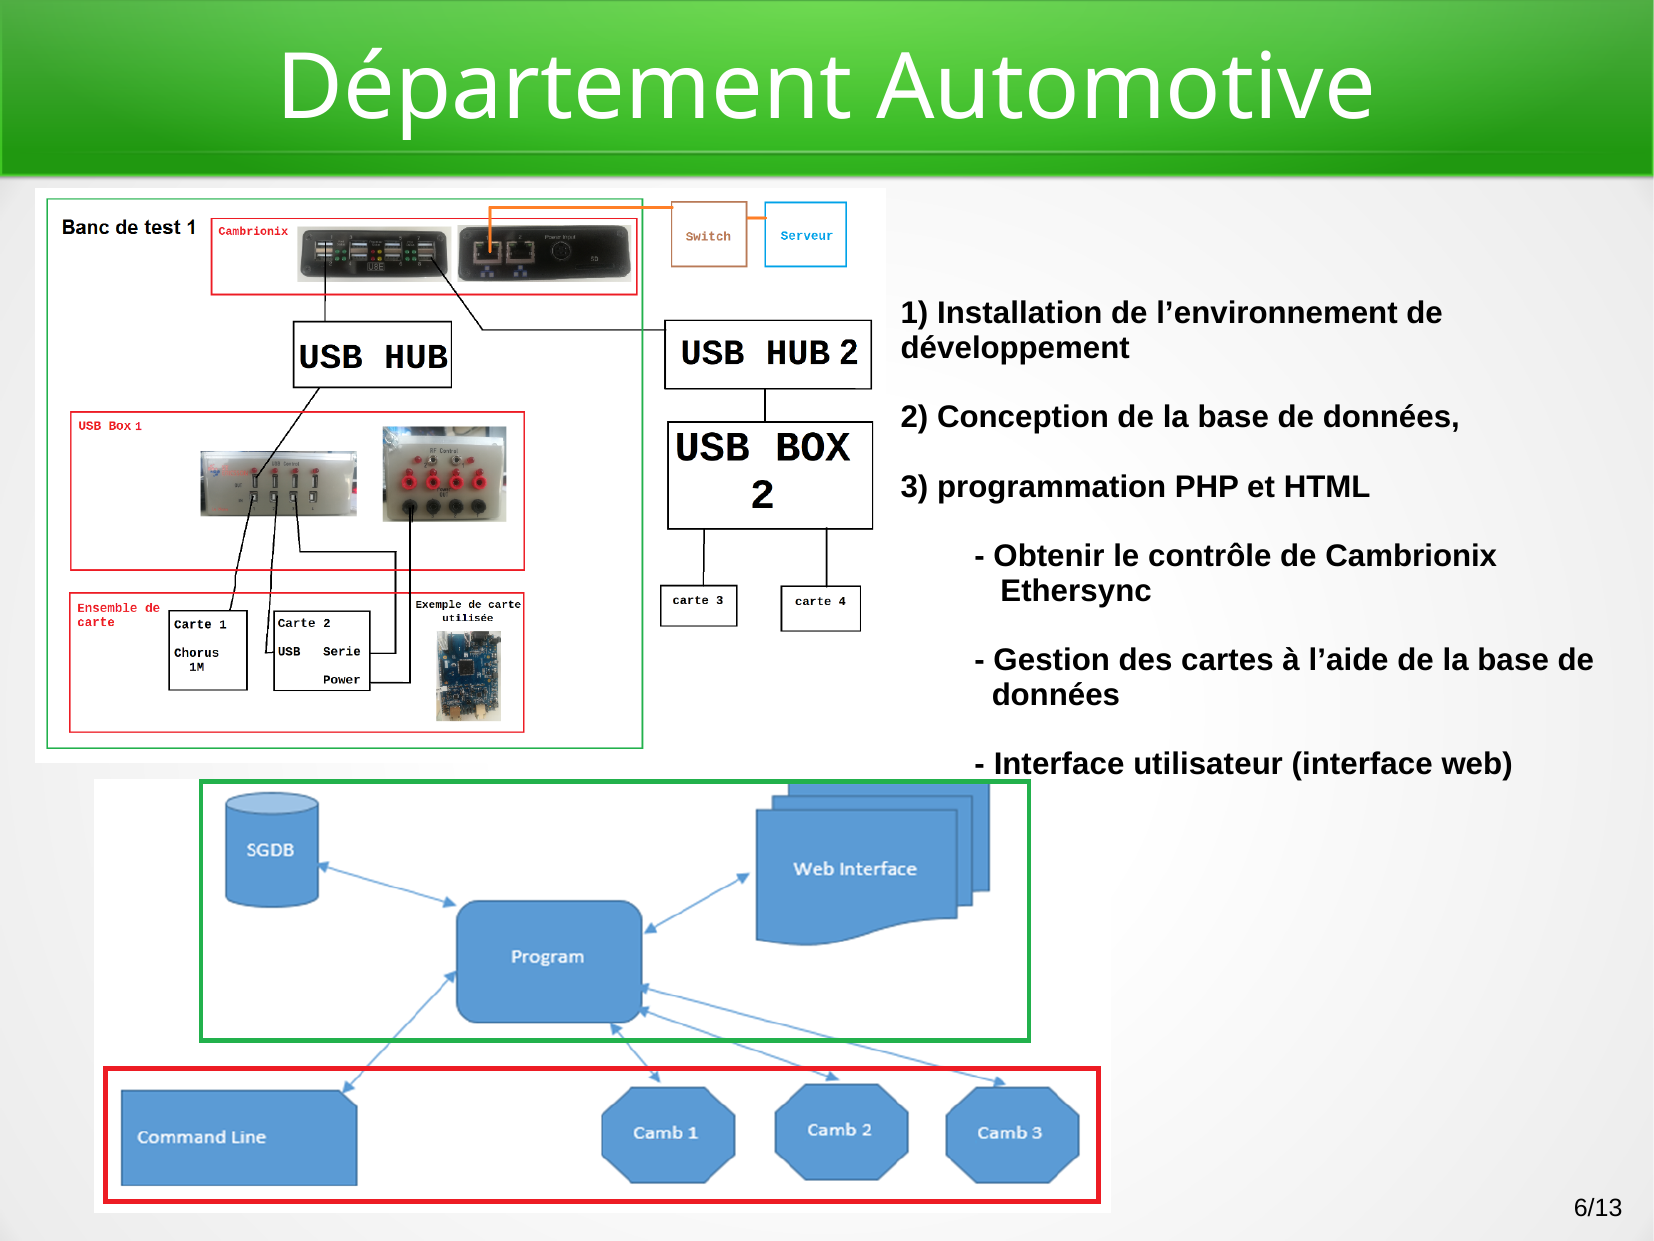

# Département Automotive
1) Installation de l’environnement de développement
2) Conception de la base de données,
3) programmation PHP et HTML
	- Obtenir le contrôle de Cambrionix 		 Ethersync
	- Gestion des cartes à l’aide de la base de 	 données
	- Interface utilisateur (interface web)
6/13